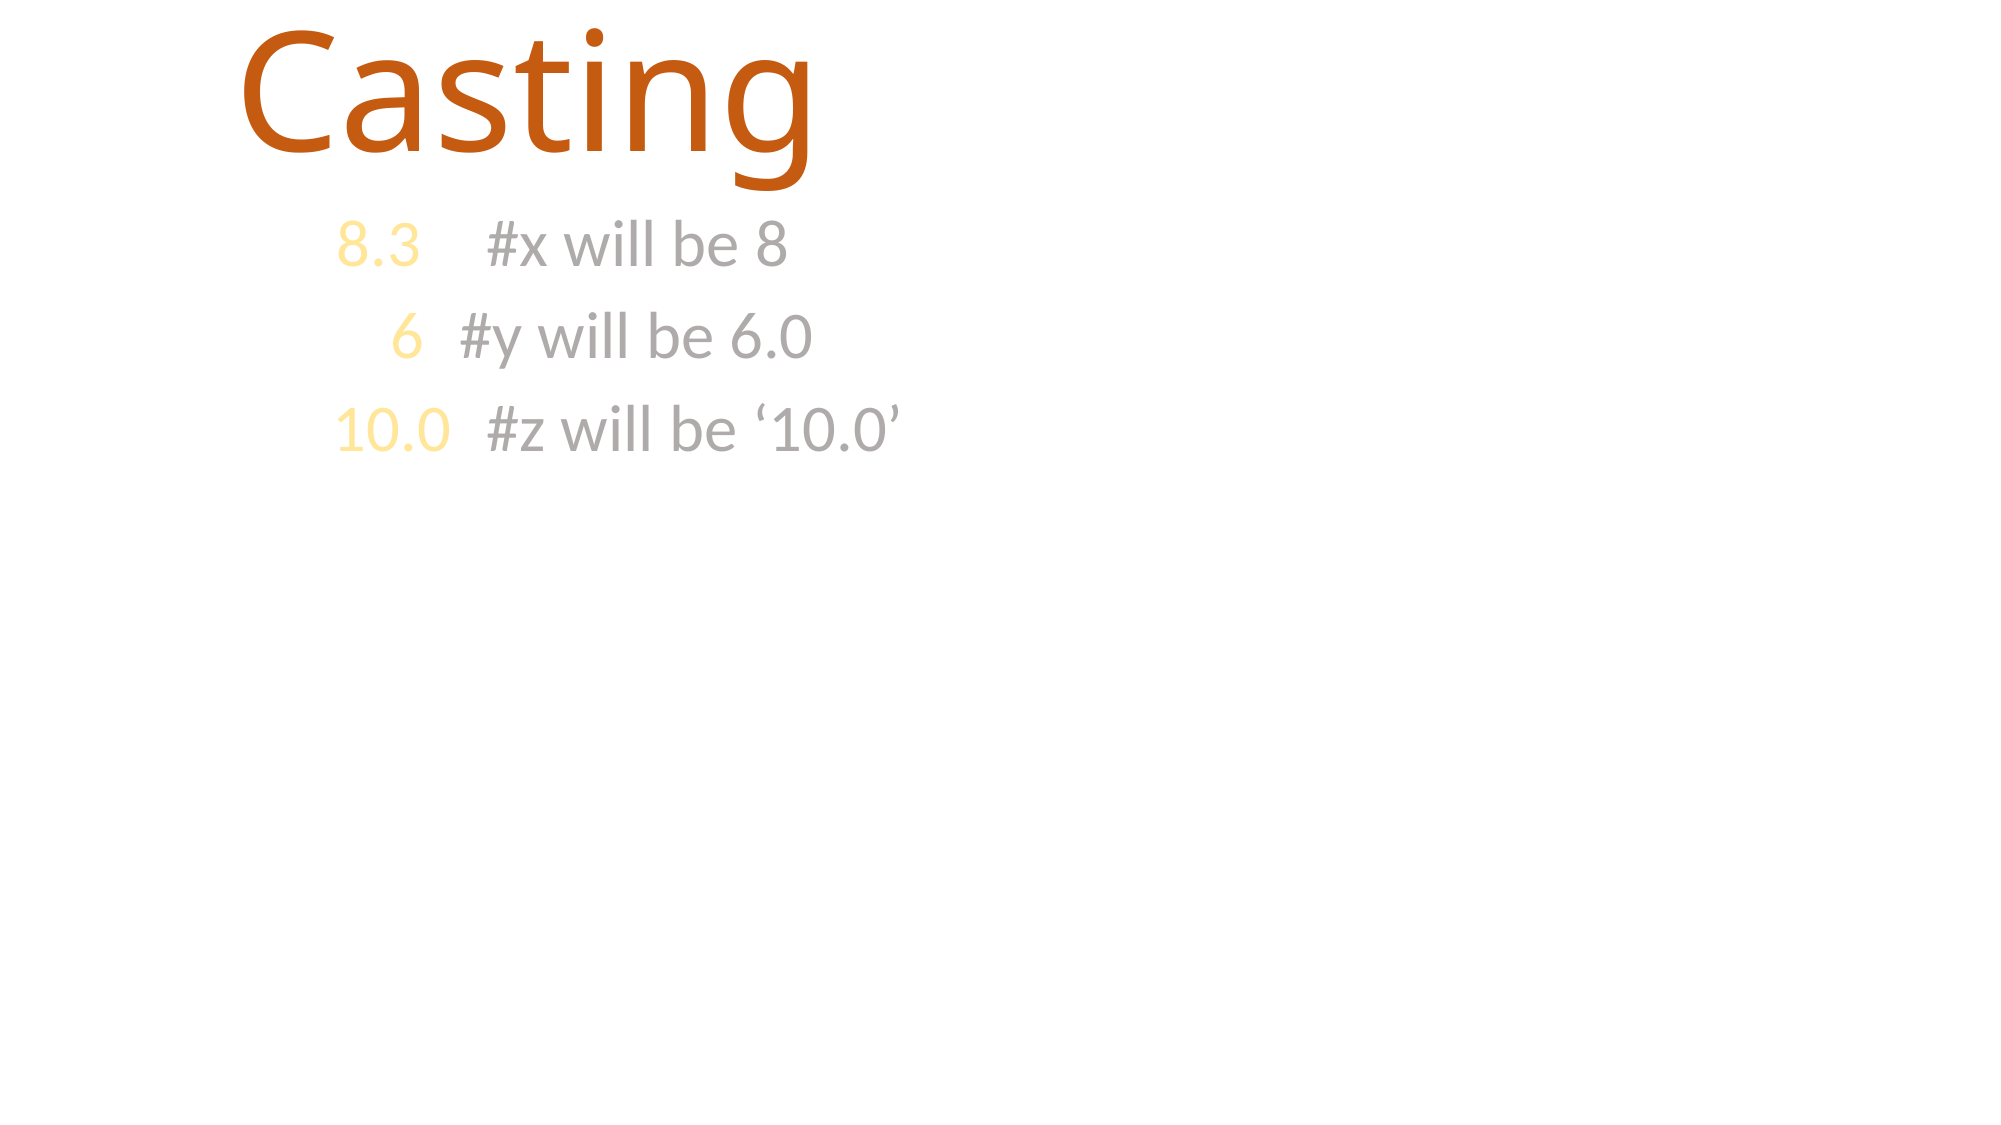

# Casting
x = int(8.3) #x will be 8
y = float(6) #y will be 6.0
z = str(10.0) #z will be ‘10.0’